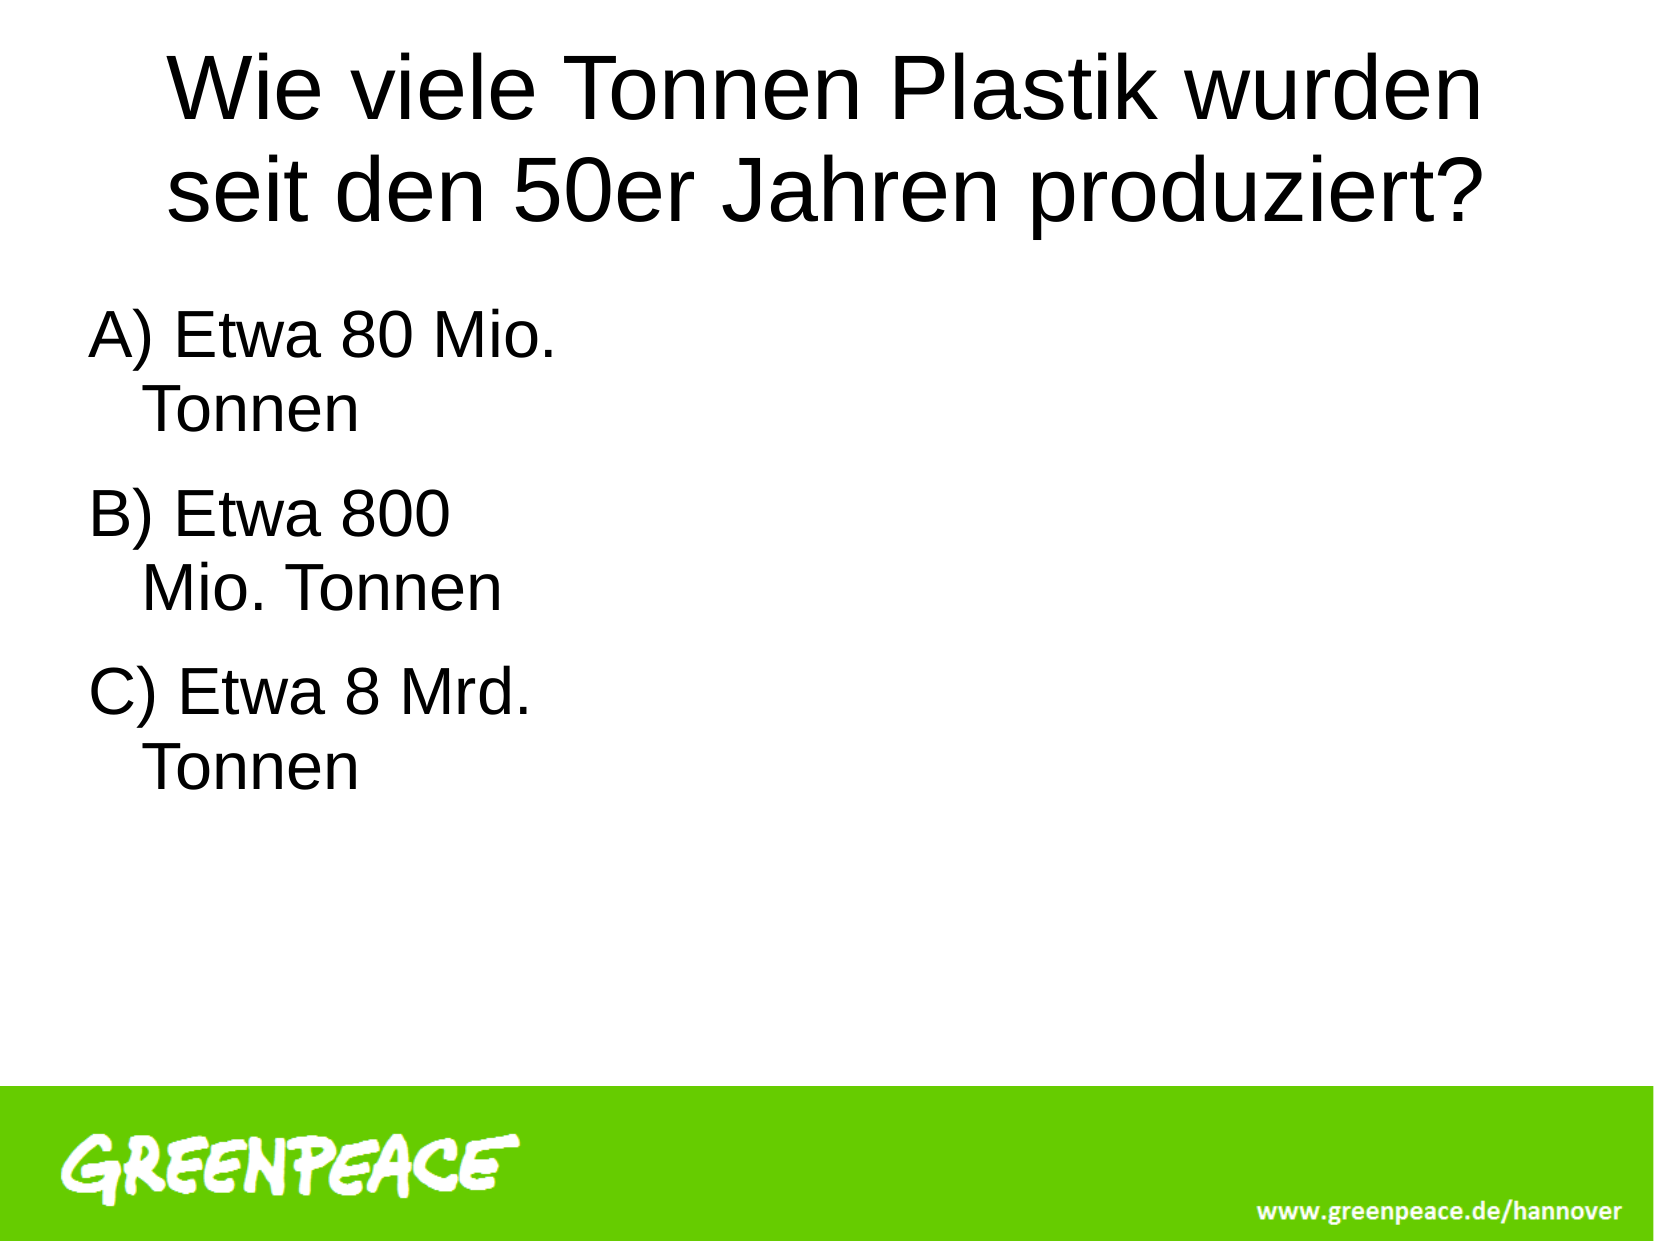

Wie viele Tonnen Plastik wurden seit den 50er Jahren produziert?
# Etwa 80 Mio. Tonnen
 Etwa 800 Mio. Tonnen
 Etwa 8 Mrd. Tonnen